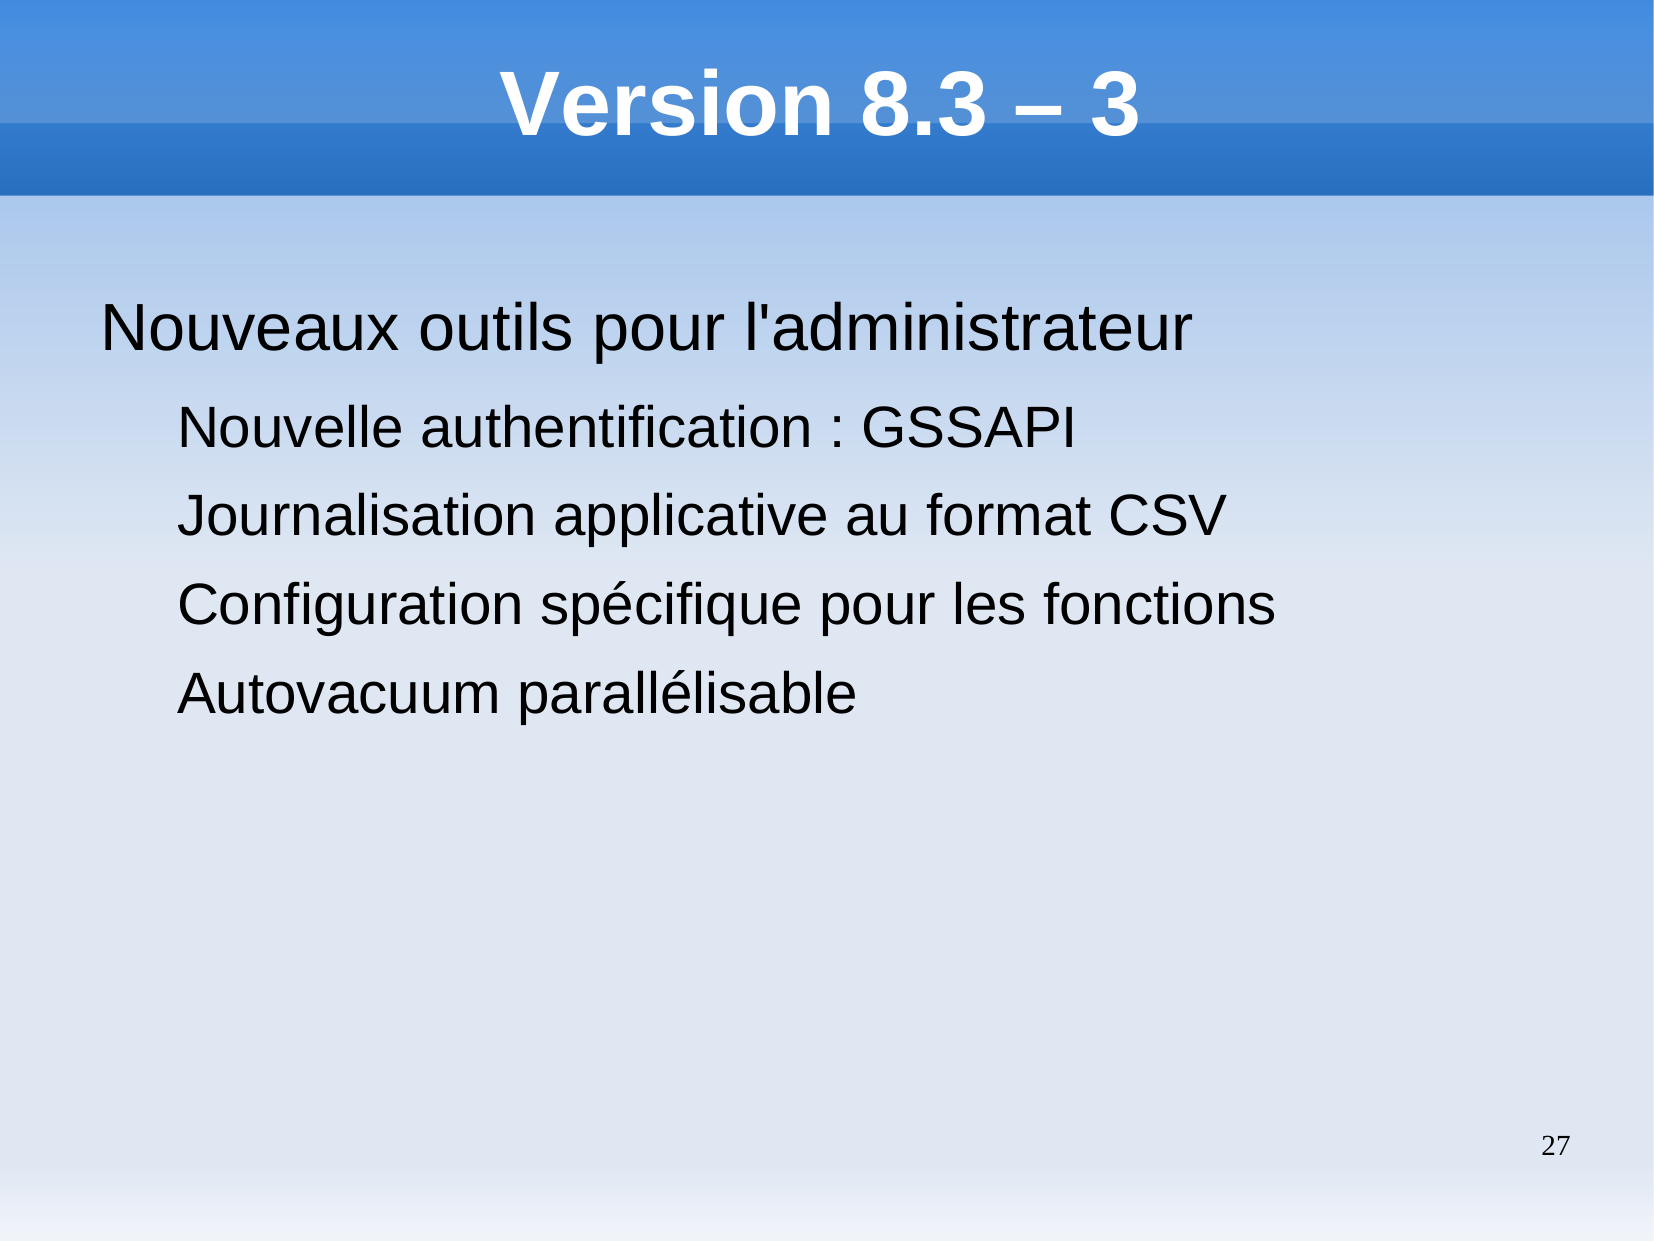

# Version 8.3 – 3
Nouveaux outils pour l'administrateur
Nouvelle authentification : GSSAPI
Journalisation applicative au format CSV
Configuration spécifique pour les fonctions
Autovacuum parallélisable
27